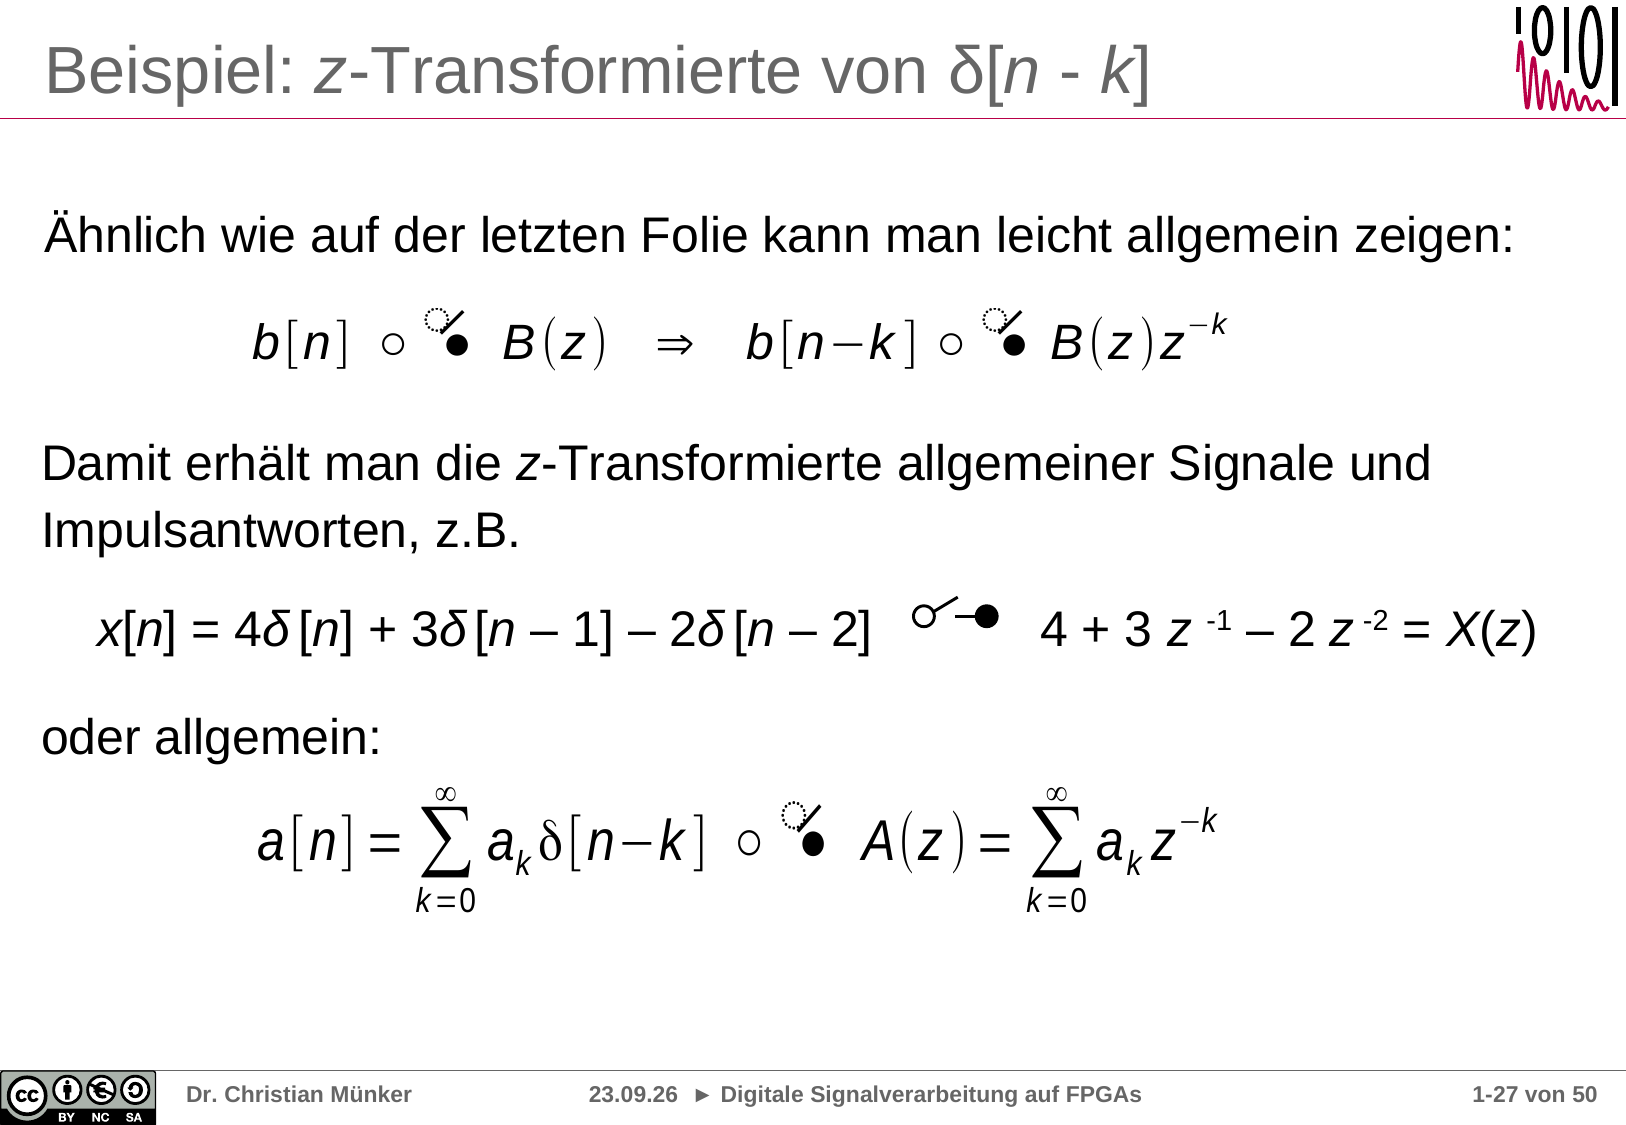

# Beispiel: z-Transformierte von δ[n - k]
Ähnlich wie auf der letzten Folie kann man leicht allgemein zeigen:
Damit erhält man die z-Transformierte allgemeiner Signale und Impulsantworten, z.B.
 x[n] = 4δ [n] + 3δ [n – 1] – 2δ [n – 2] 4 + 3 z -1 – 2 z -2 = X(z)
oder allgemein: